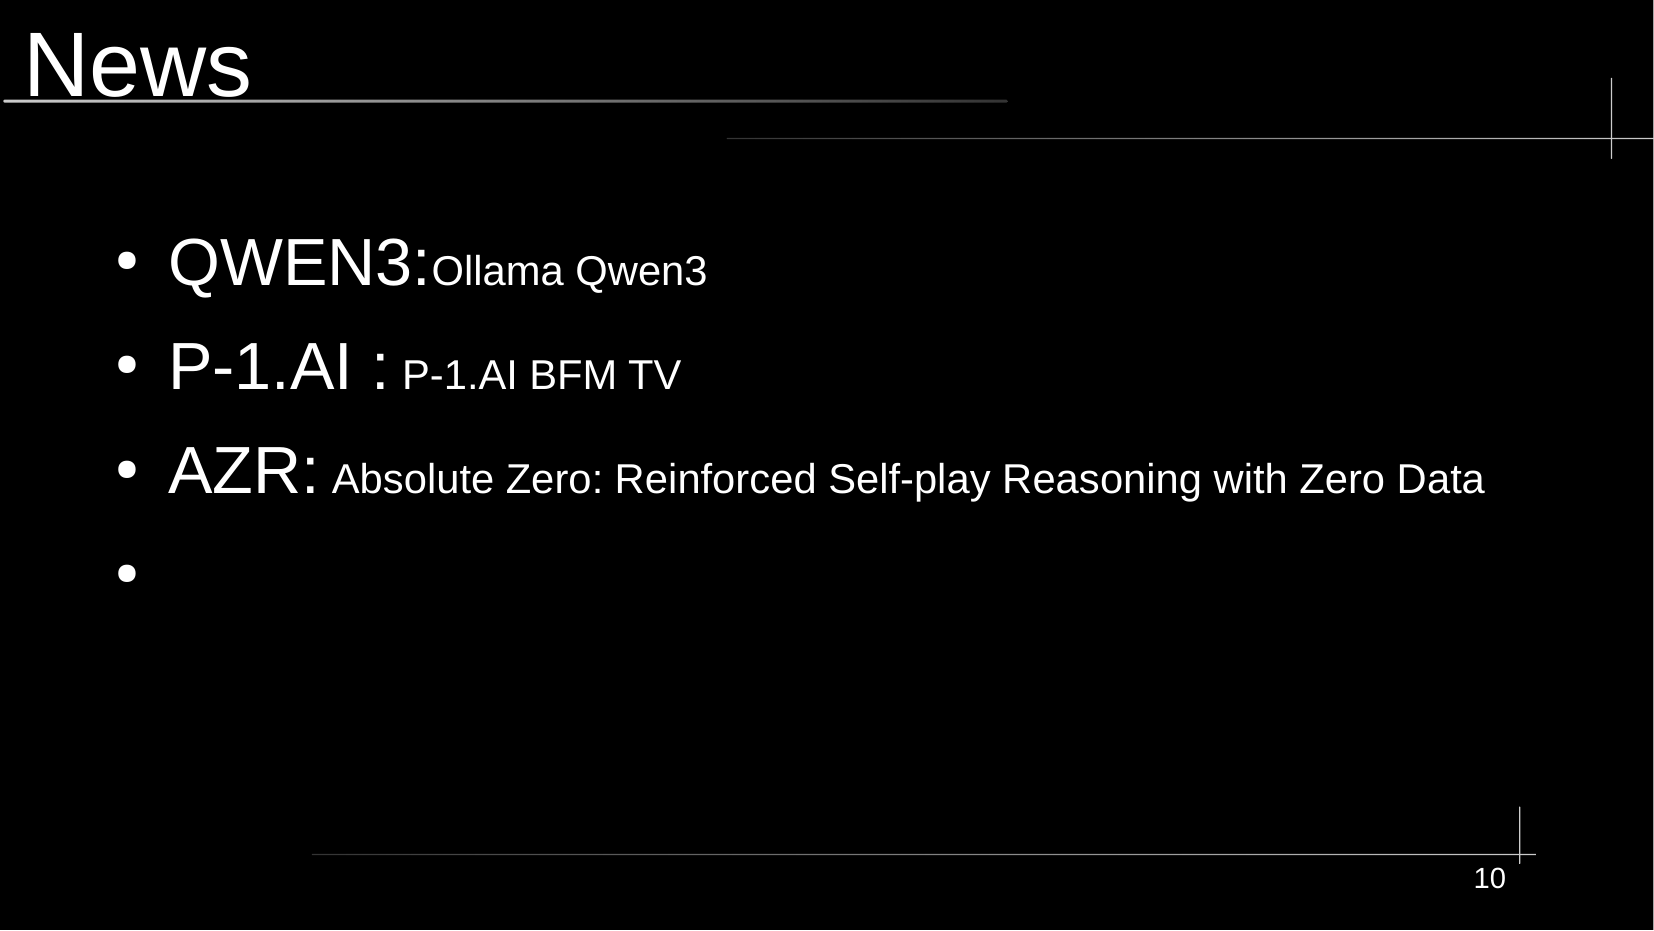

# News
QWEN3:Ollama Qwen3
P-1.AI : P-1.AI BFM TV
AZR: Absolute Zero: Reinforced Self-play Reasoning with Zero Data
10